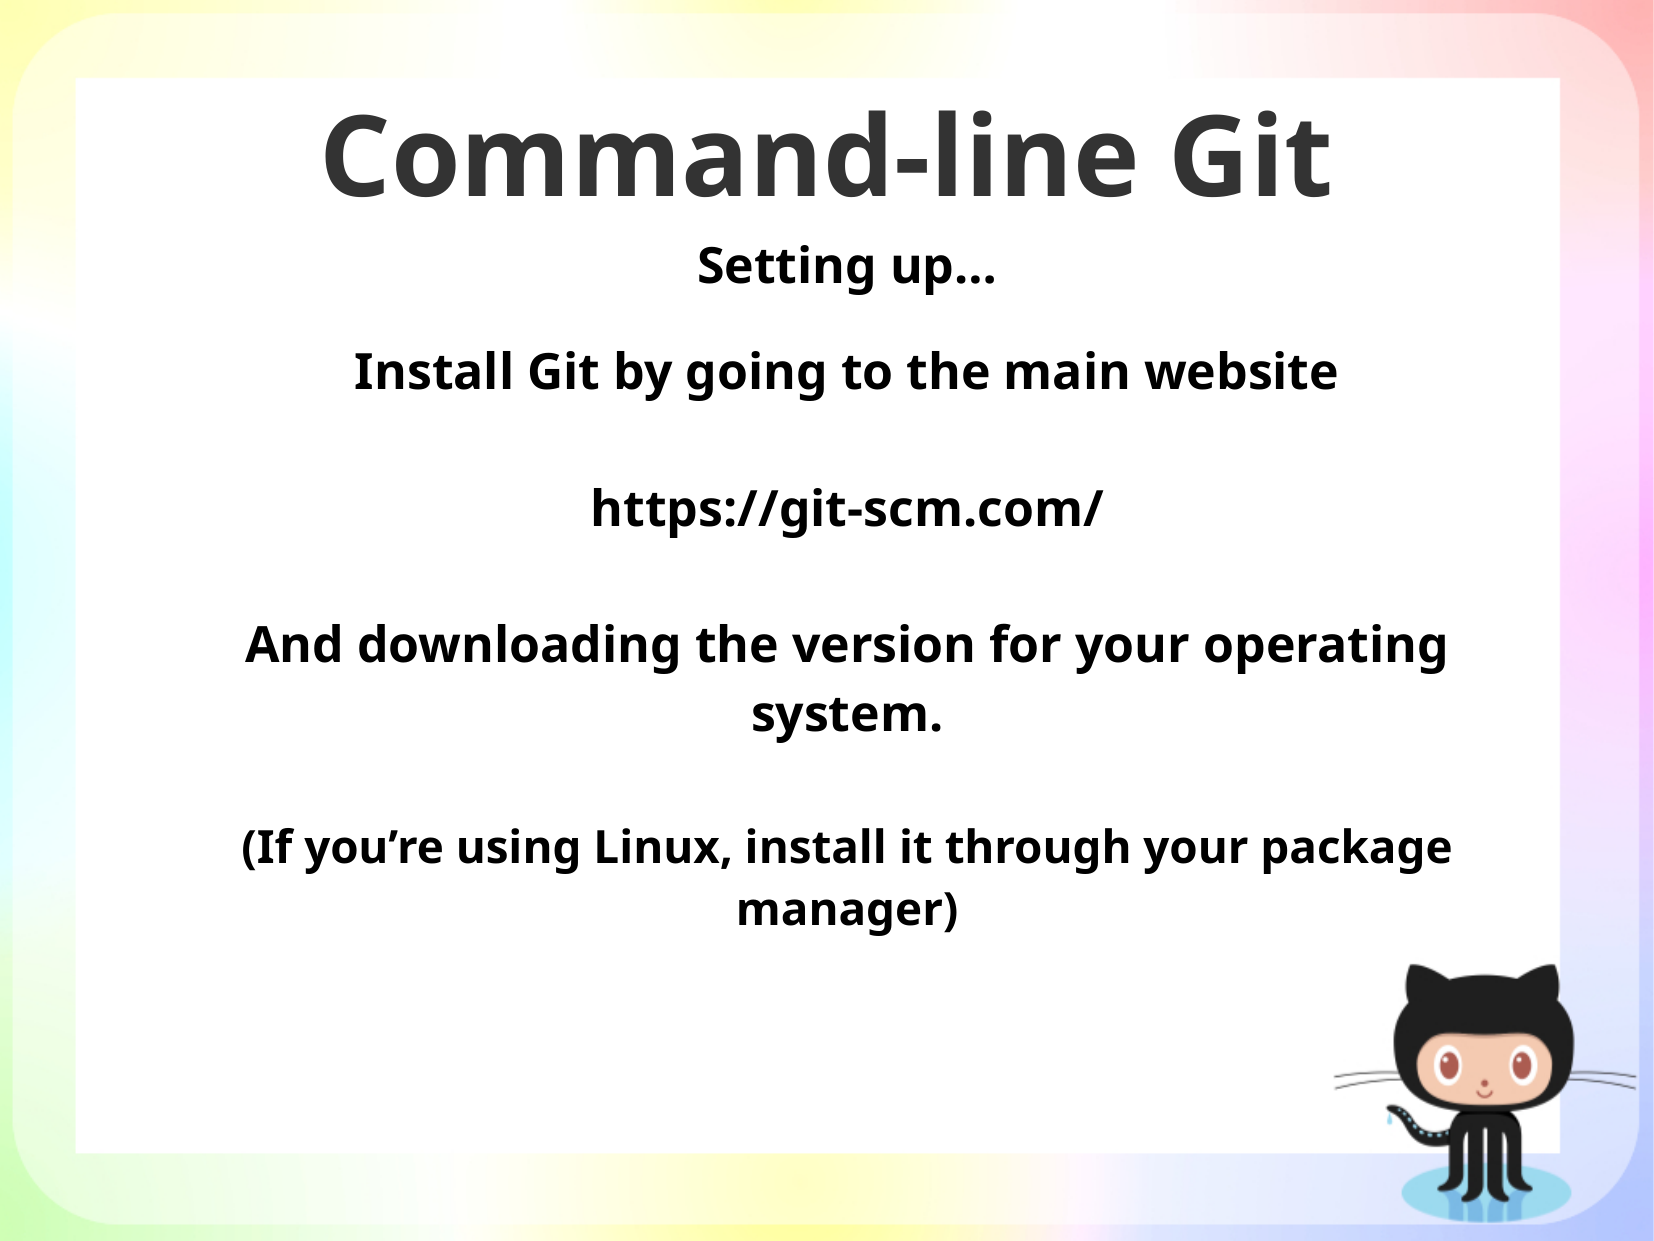

# Command-line Git
Setting up…
Install Git by going to the main website
https://git-scm.com/
And downloading the version for your operating system.
(If you’re using Linux, install it through your package manager)